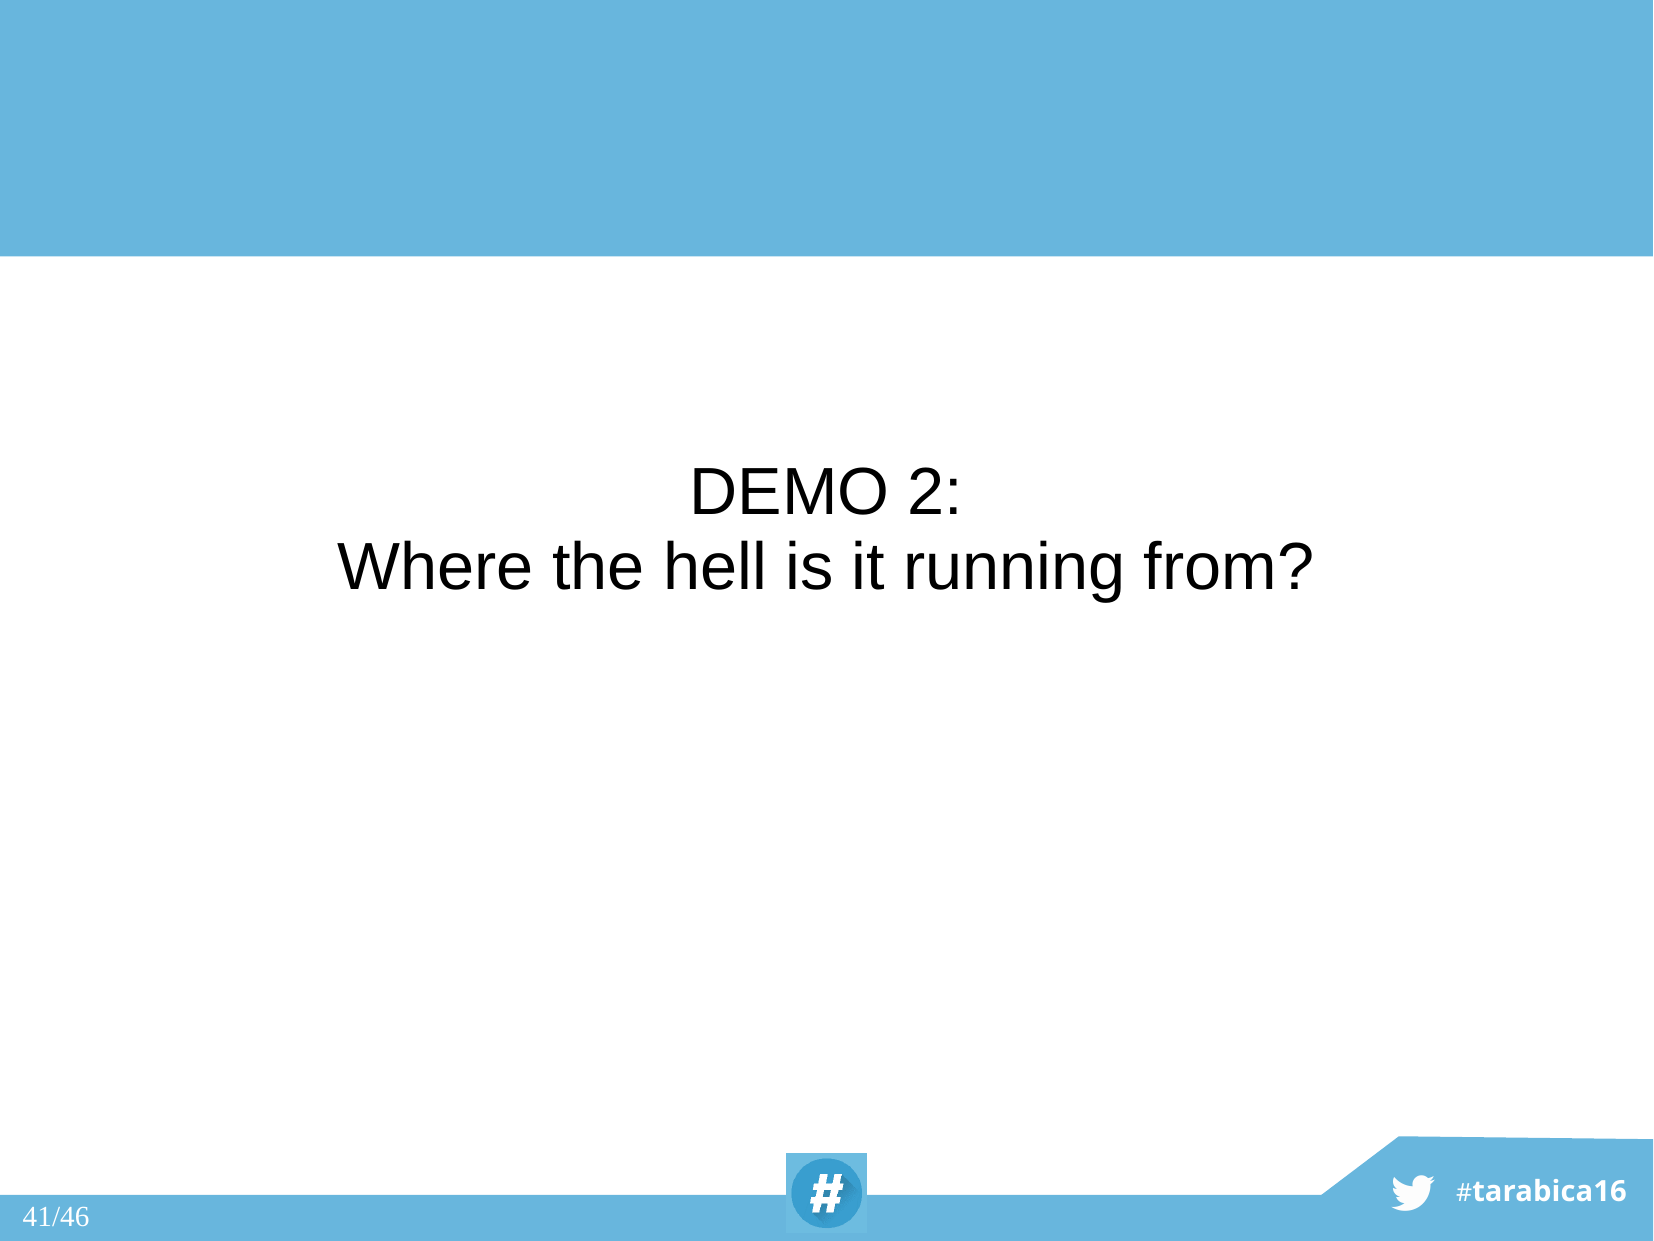

# DEMO 2:
Where the hell is it running from?
41